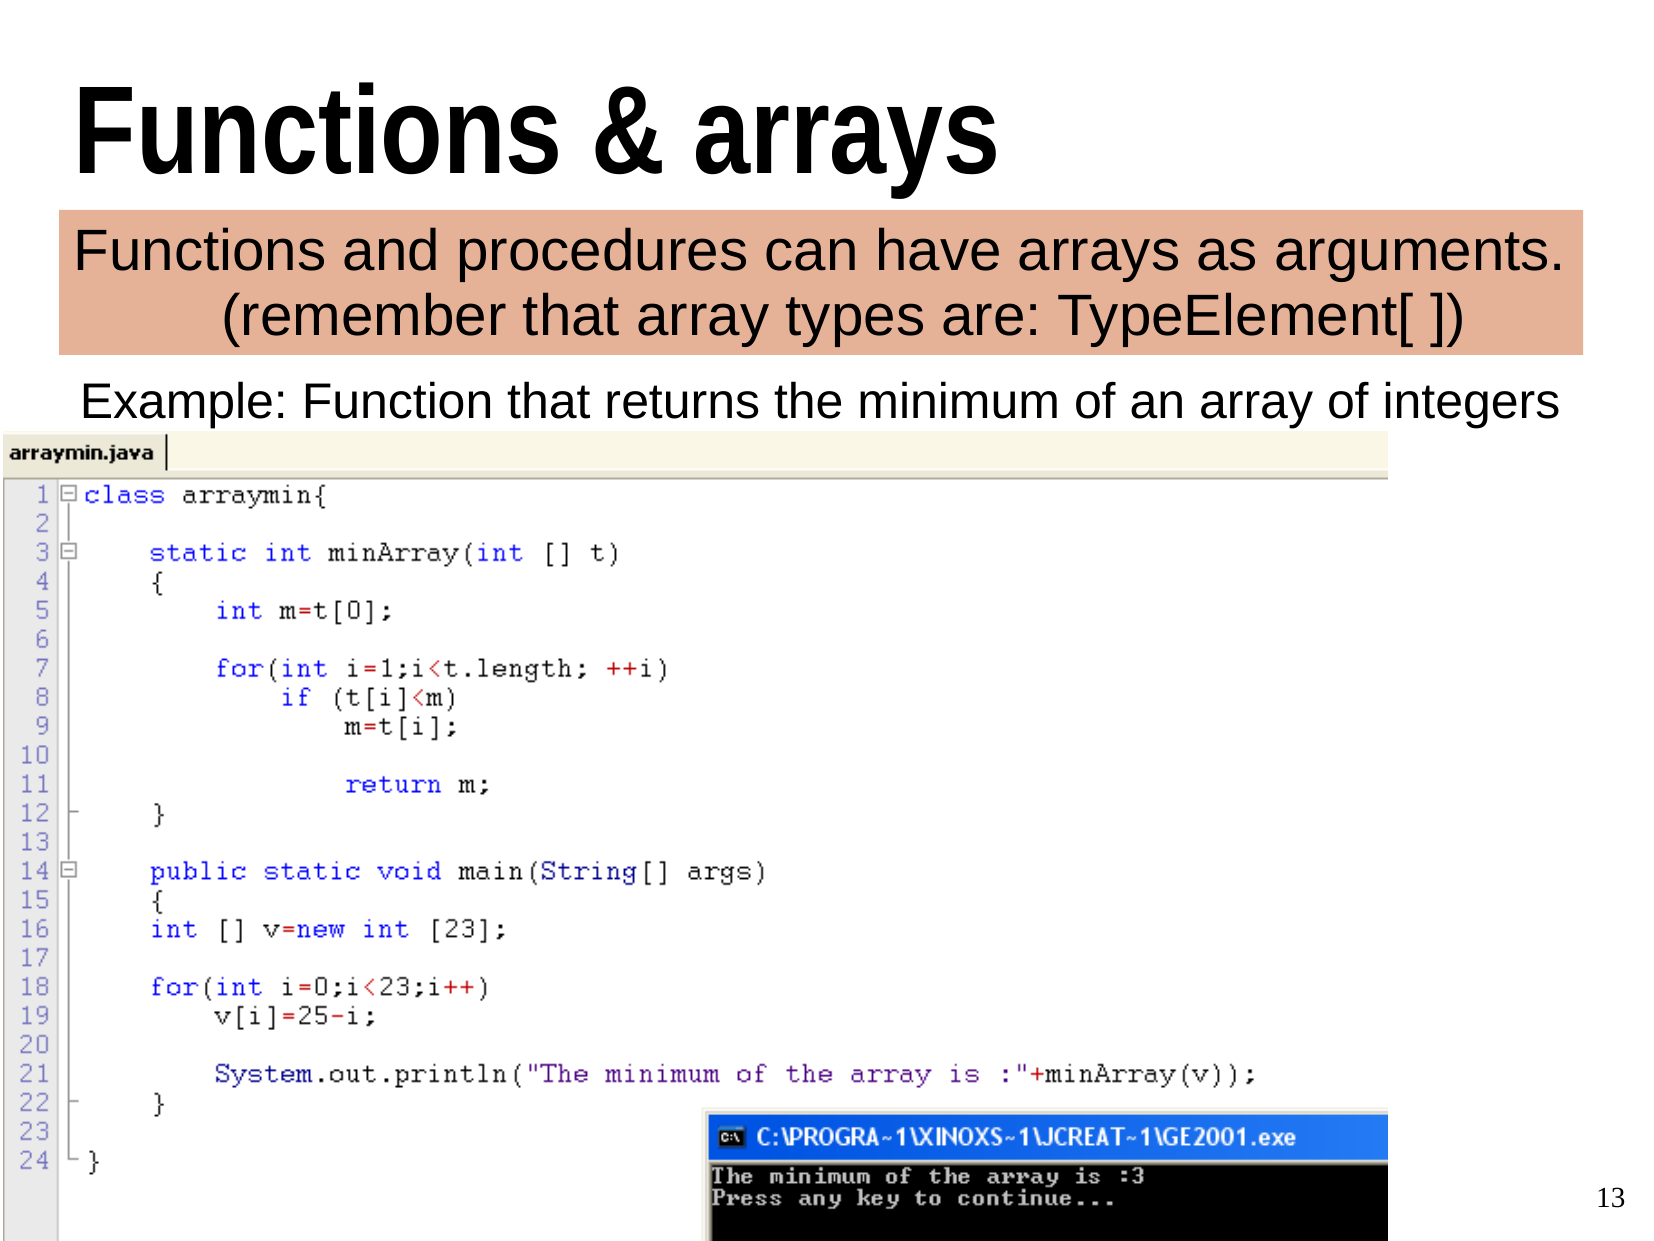

Functions & arrays
Functions and procedures can have arrays as arguments.
		(remember that array types are: TypeElement[ ])
Example: Function that returns the minimum of an array of integers